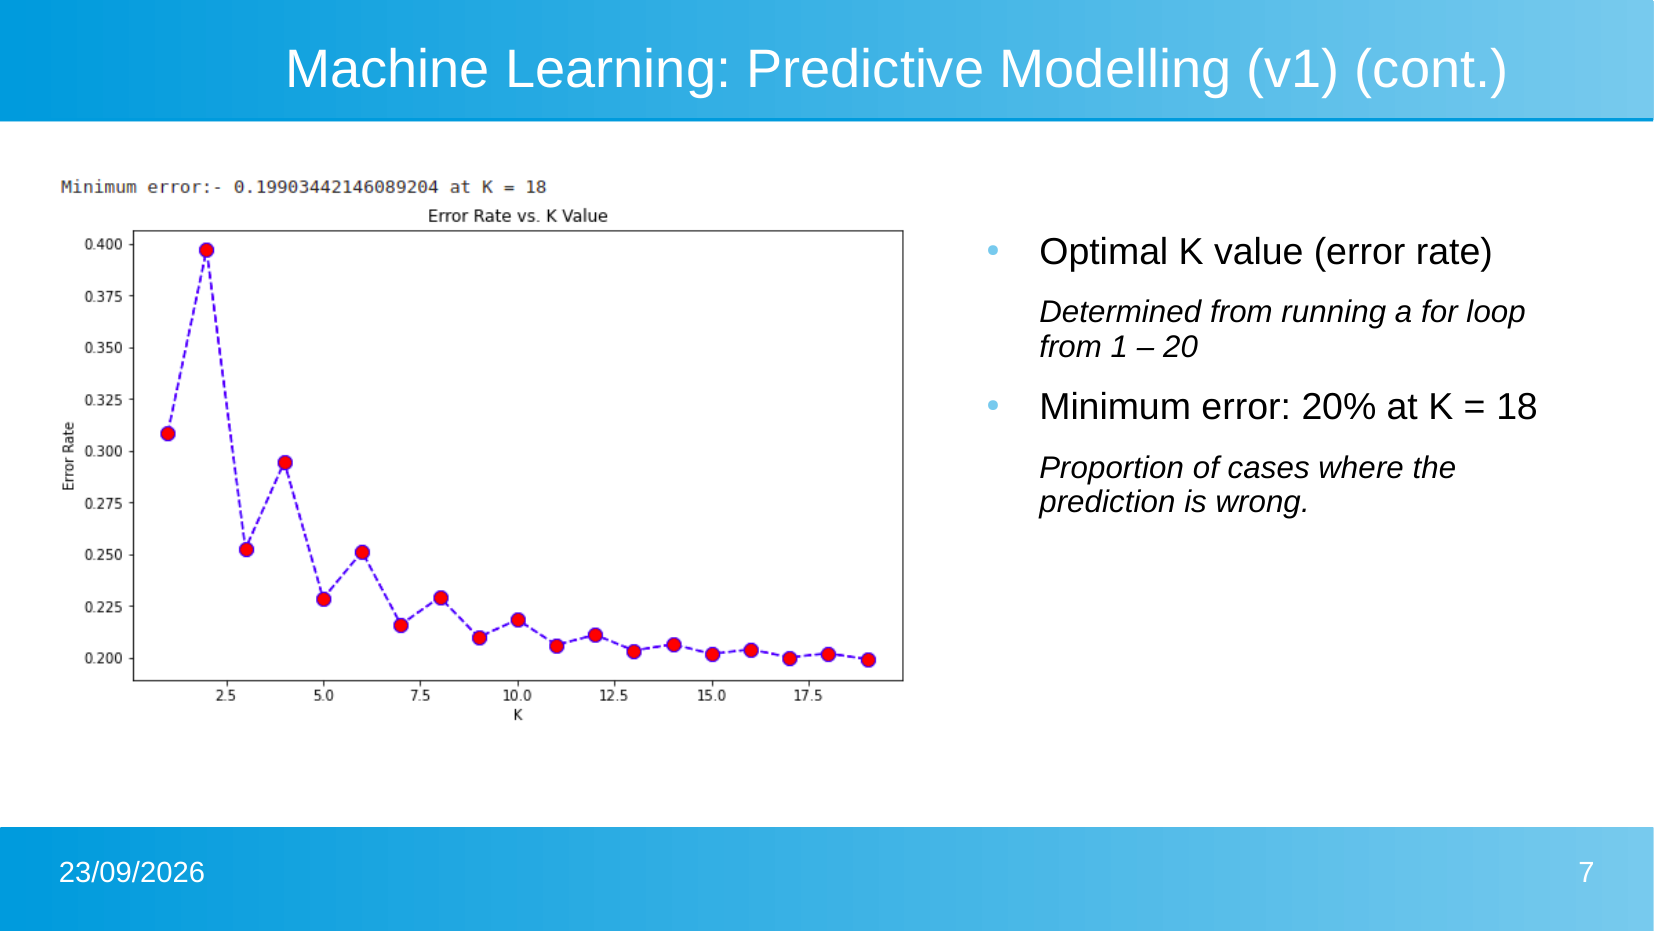

# Machine Learning: Predictive Modelling (v1) (cont.)
Optimal K value (error rate)
Determined from running a for loop from 1 – 20
Minimum error: 20% at K = 18
Proportion of cases where the prediction is wrong.
7